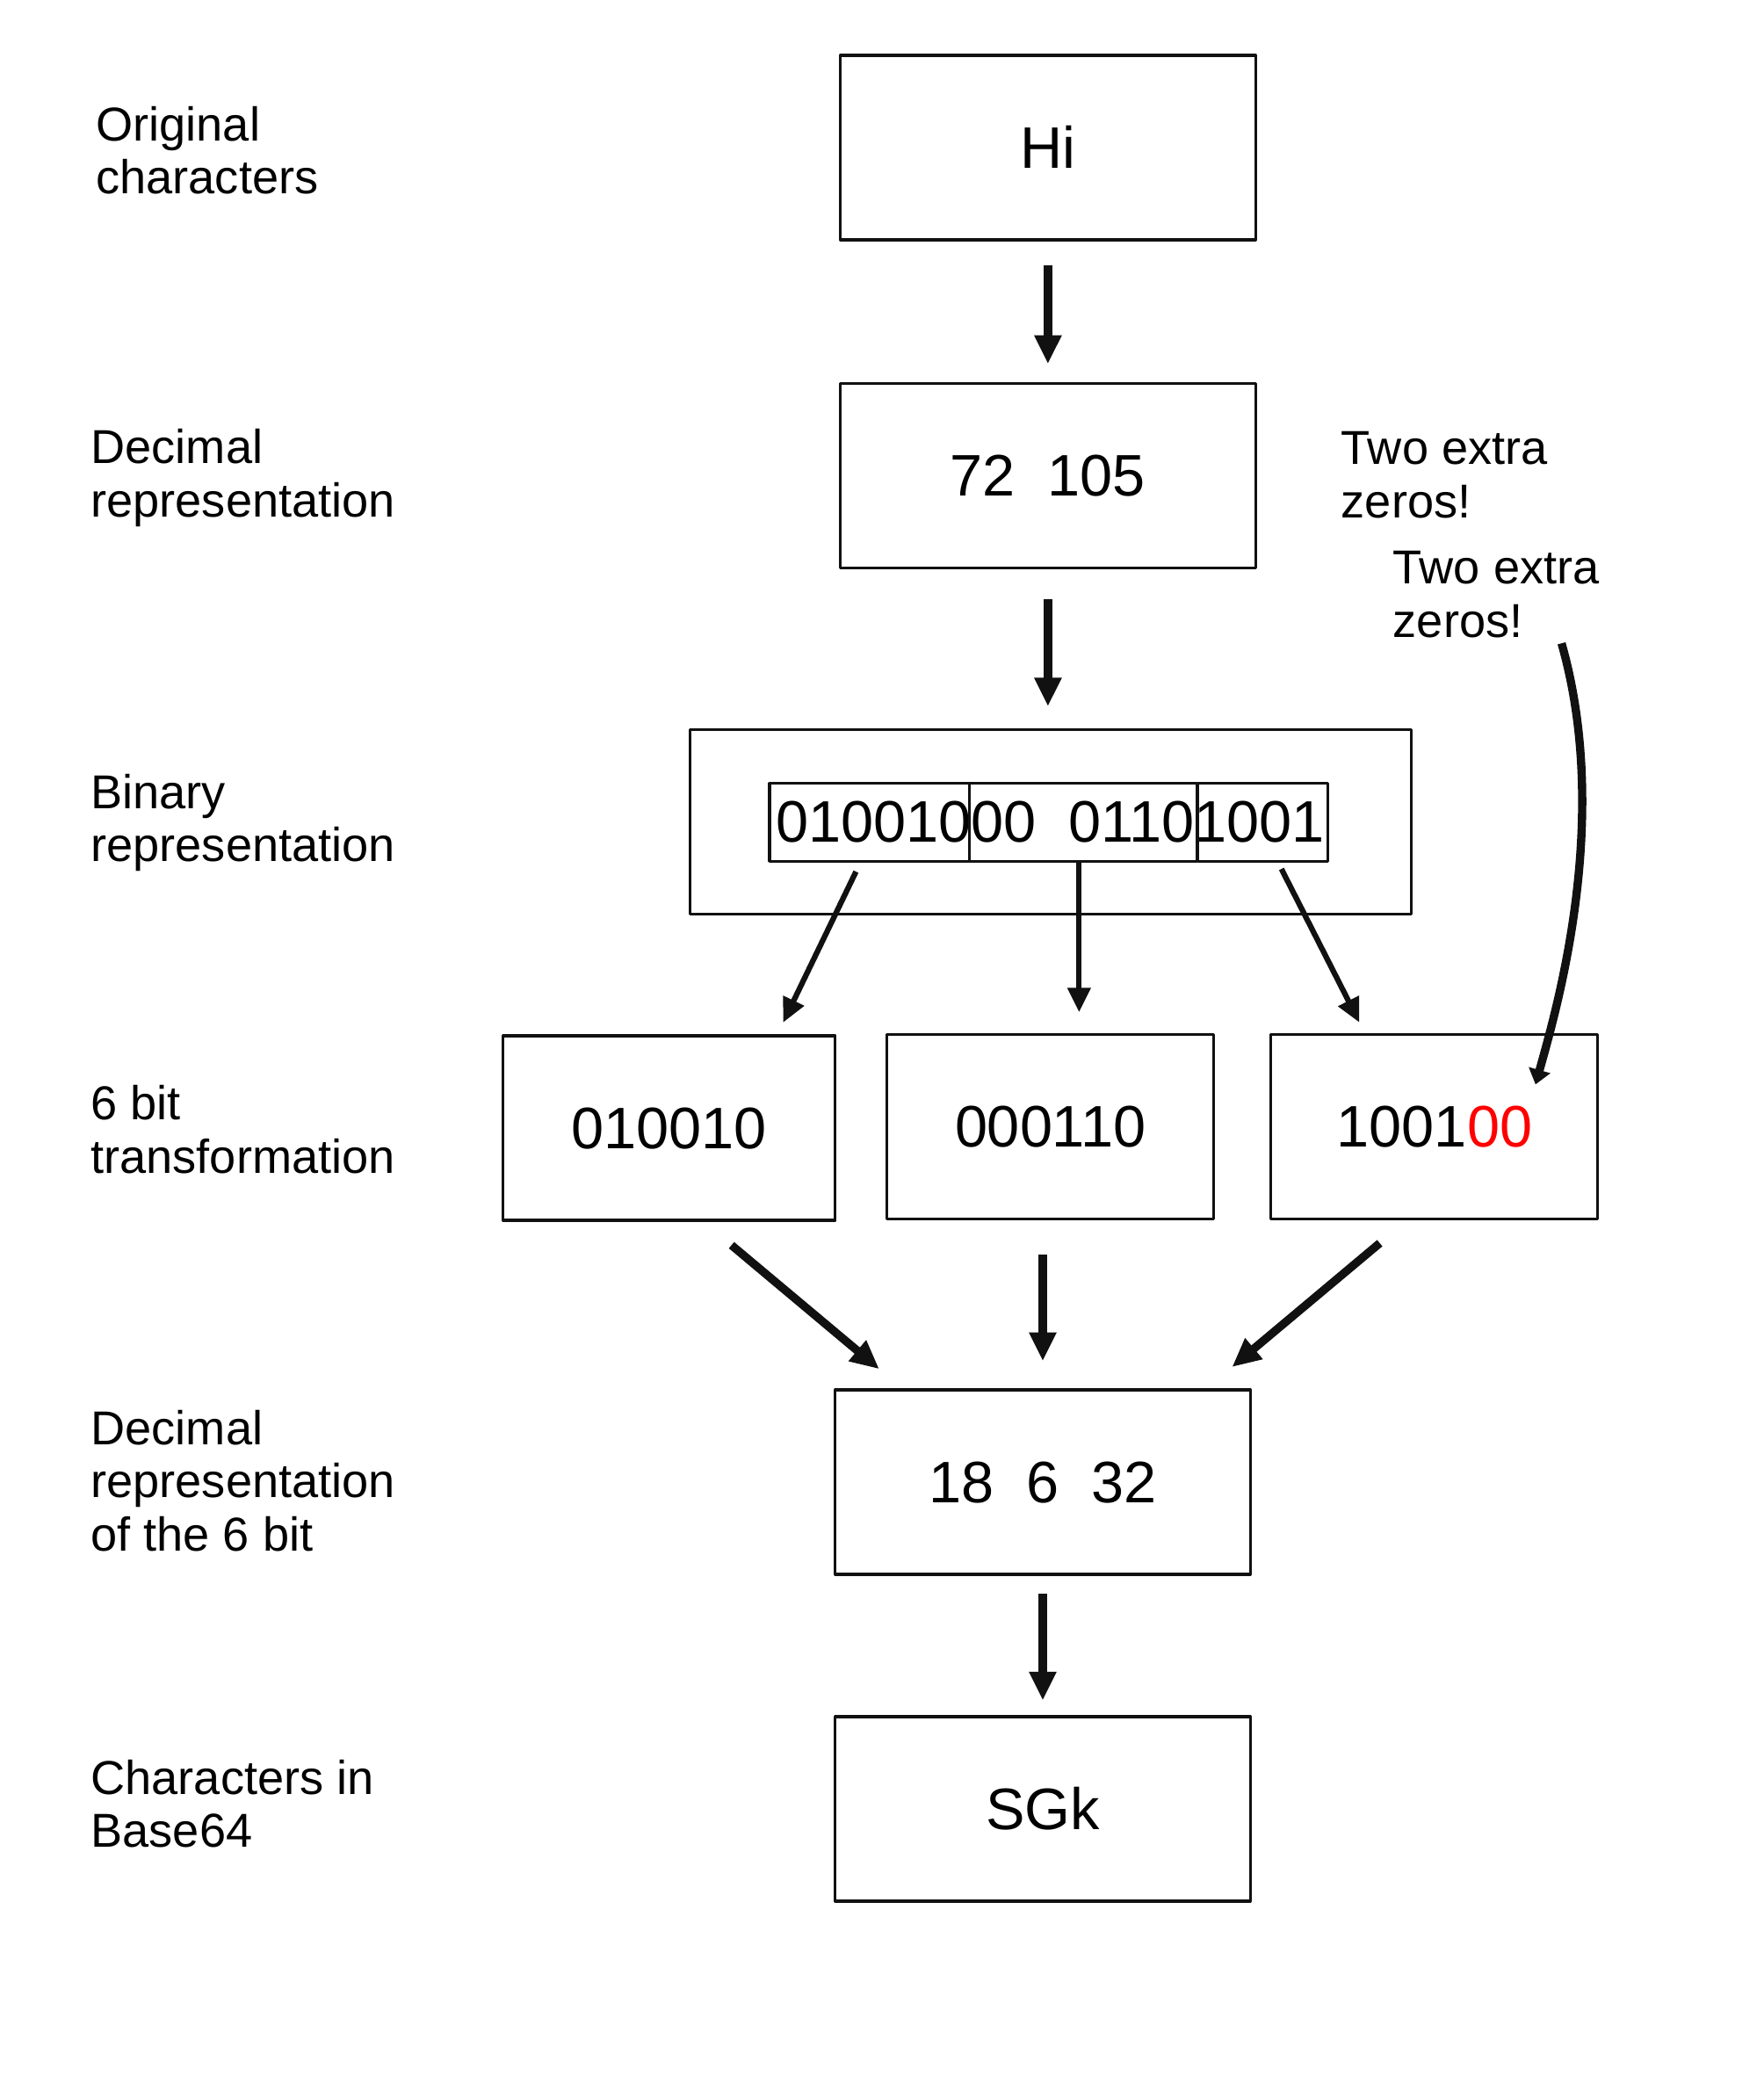

Hi
Original characters
72 105
Decimal representation
Two extra zeros!
Two extra zeros!
01001000 01101001
Binary representation
000110
100100
010010
6 bit transformation
18 6 32
Decimal representation of the 6 bit
SGk
Characters in Base64